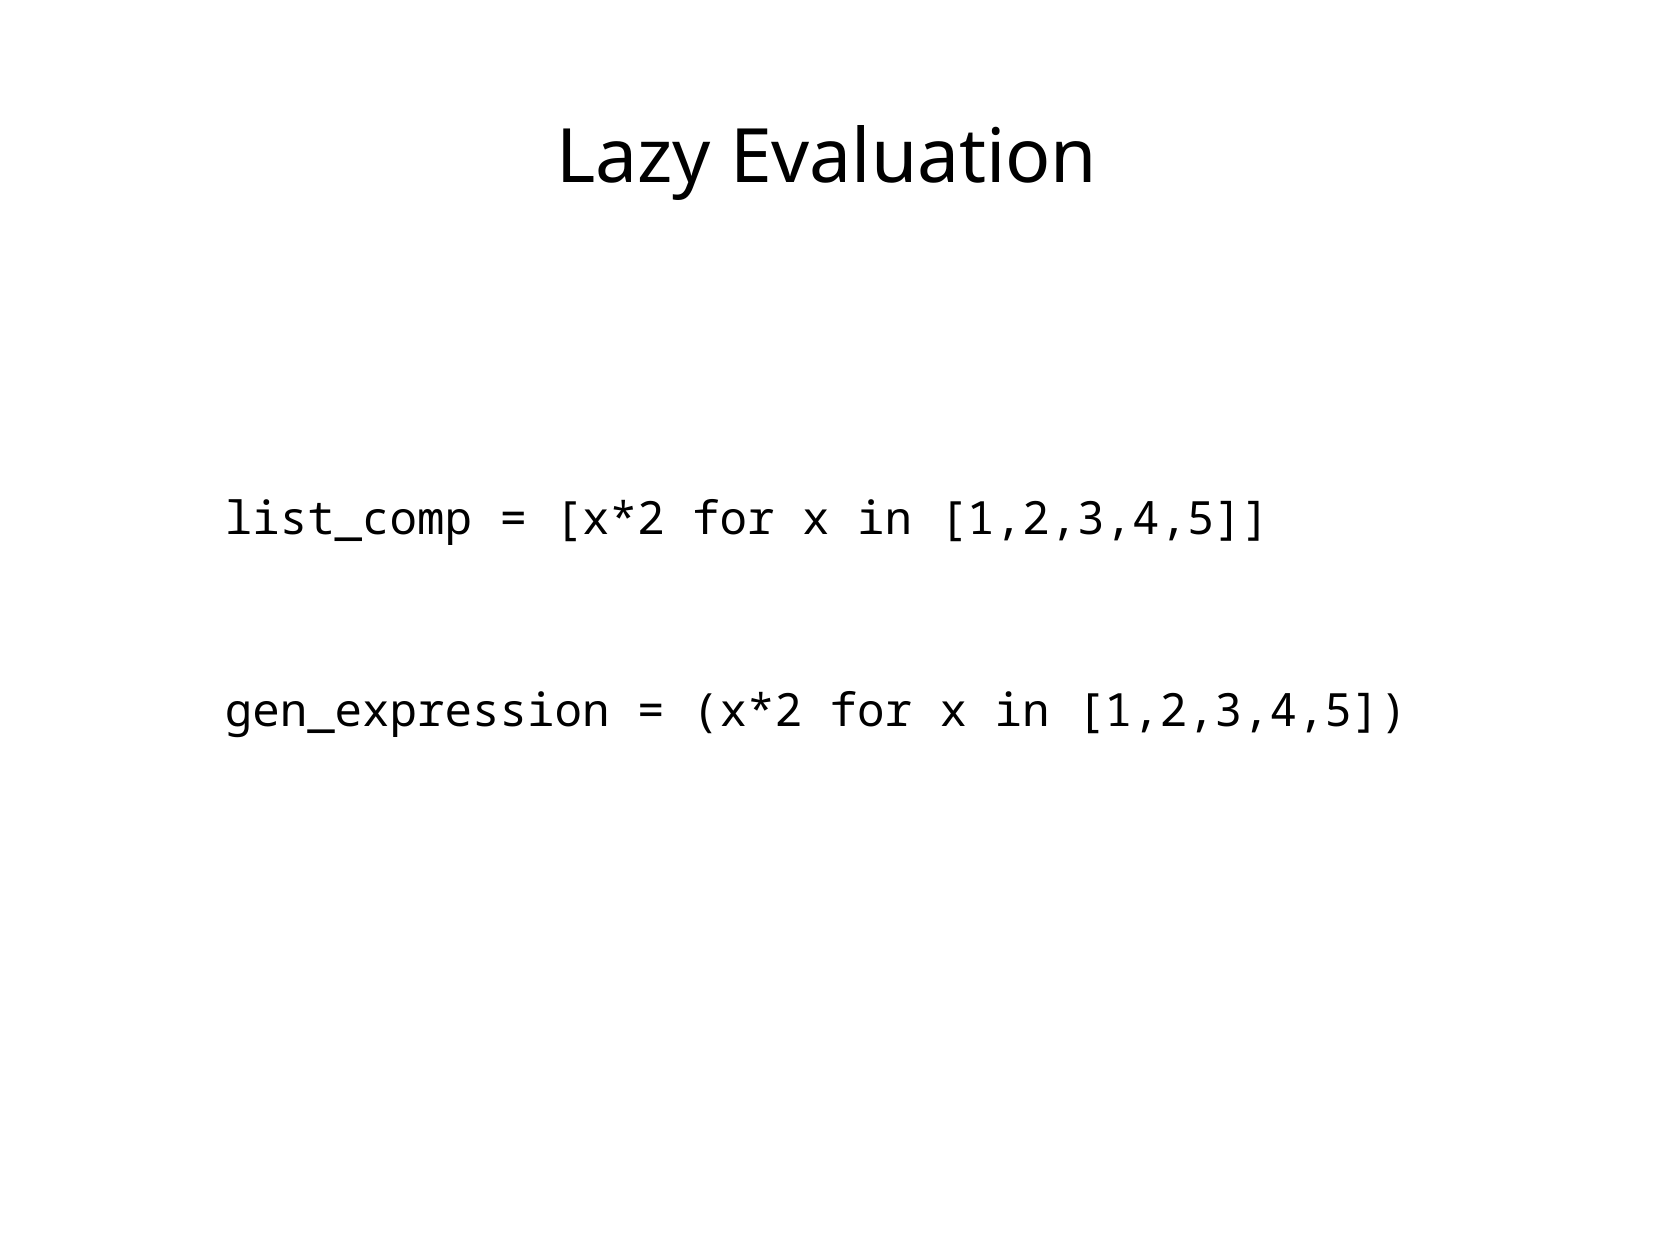

# Lazy Evaluation
list_comp = [x*2 for x in [1,2,3,4,5]]
gen_expression = (x*2 for x in [1,2,3,4,5])